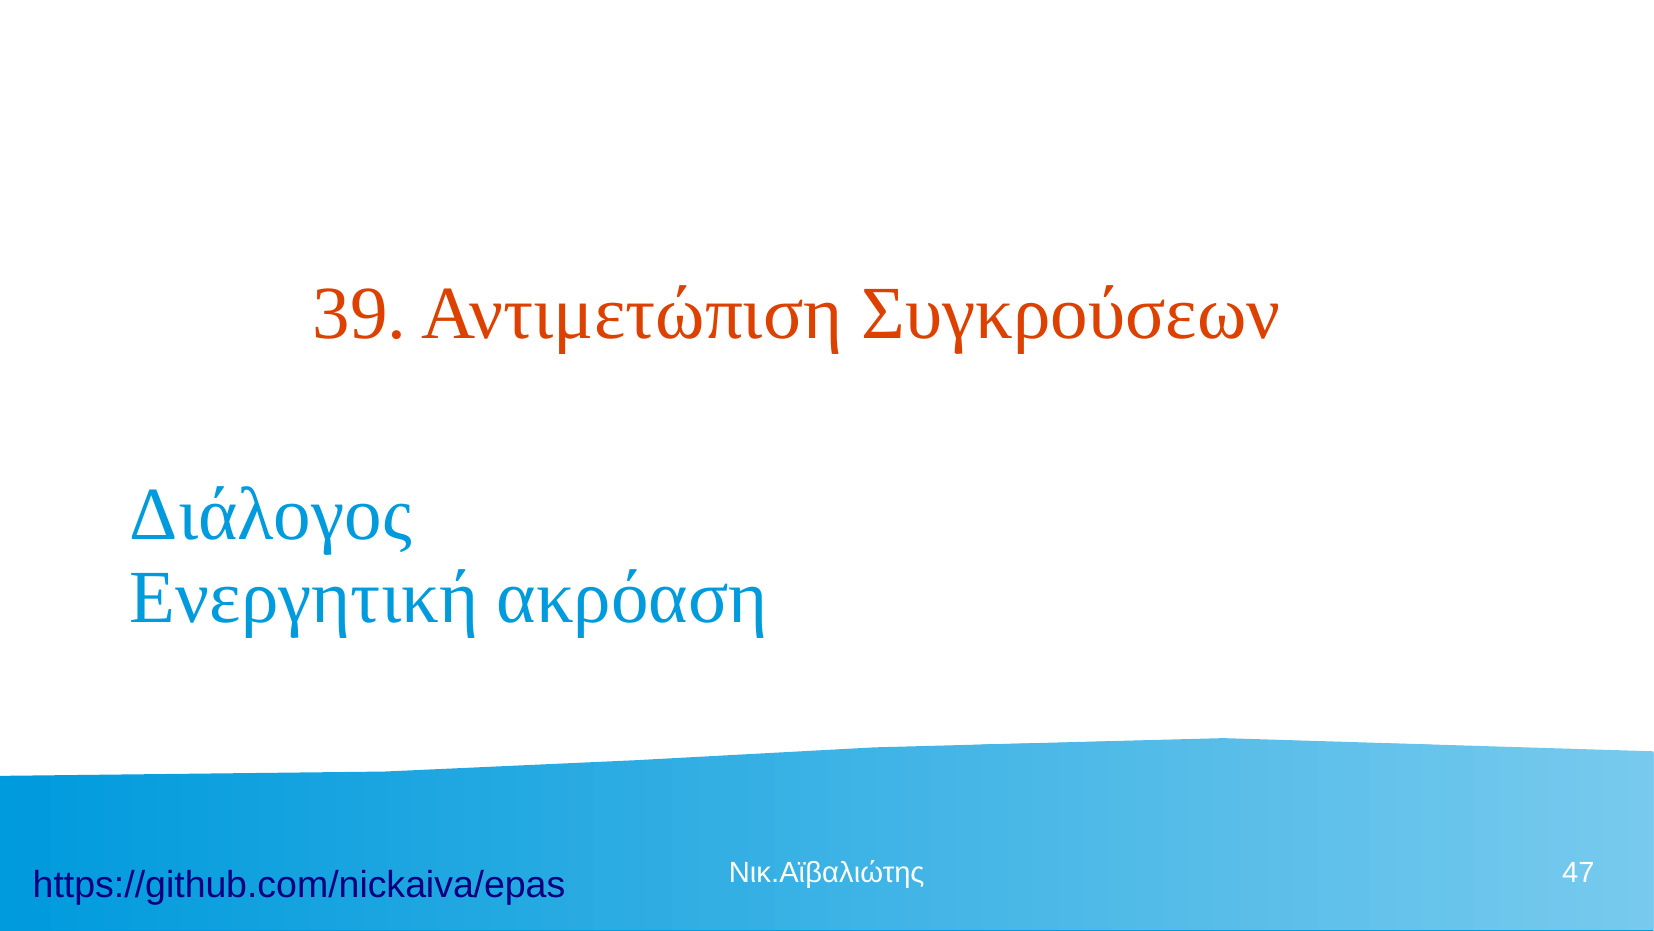

# 39. Αντιμετώπιση Συγκρούσεων
Διάλογος
Ενεργητική ακρόαση
Νικ.Αϊβαλιώτης
47